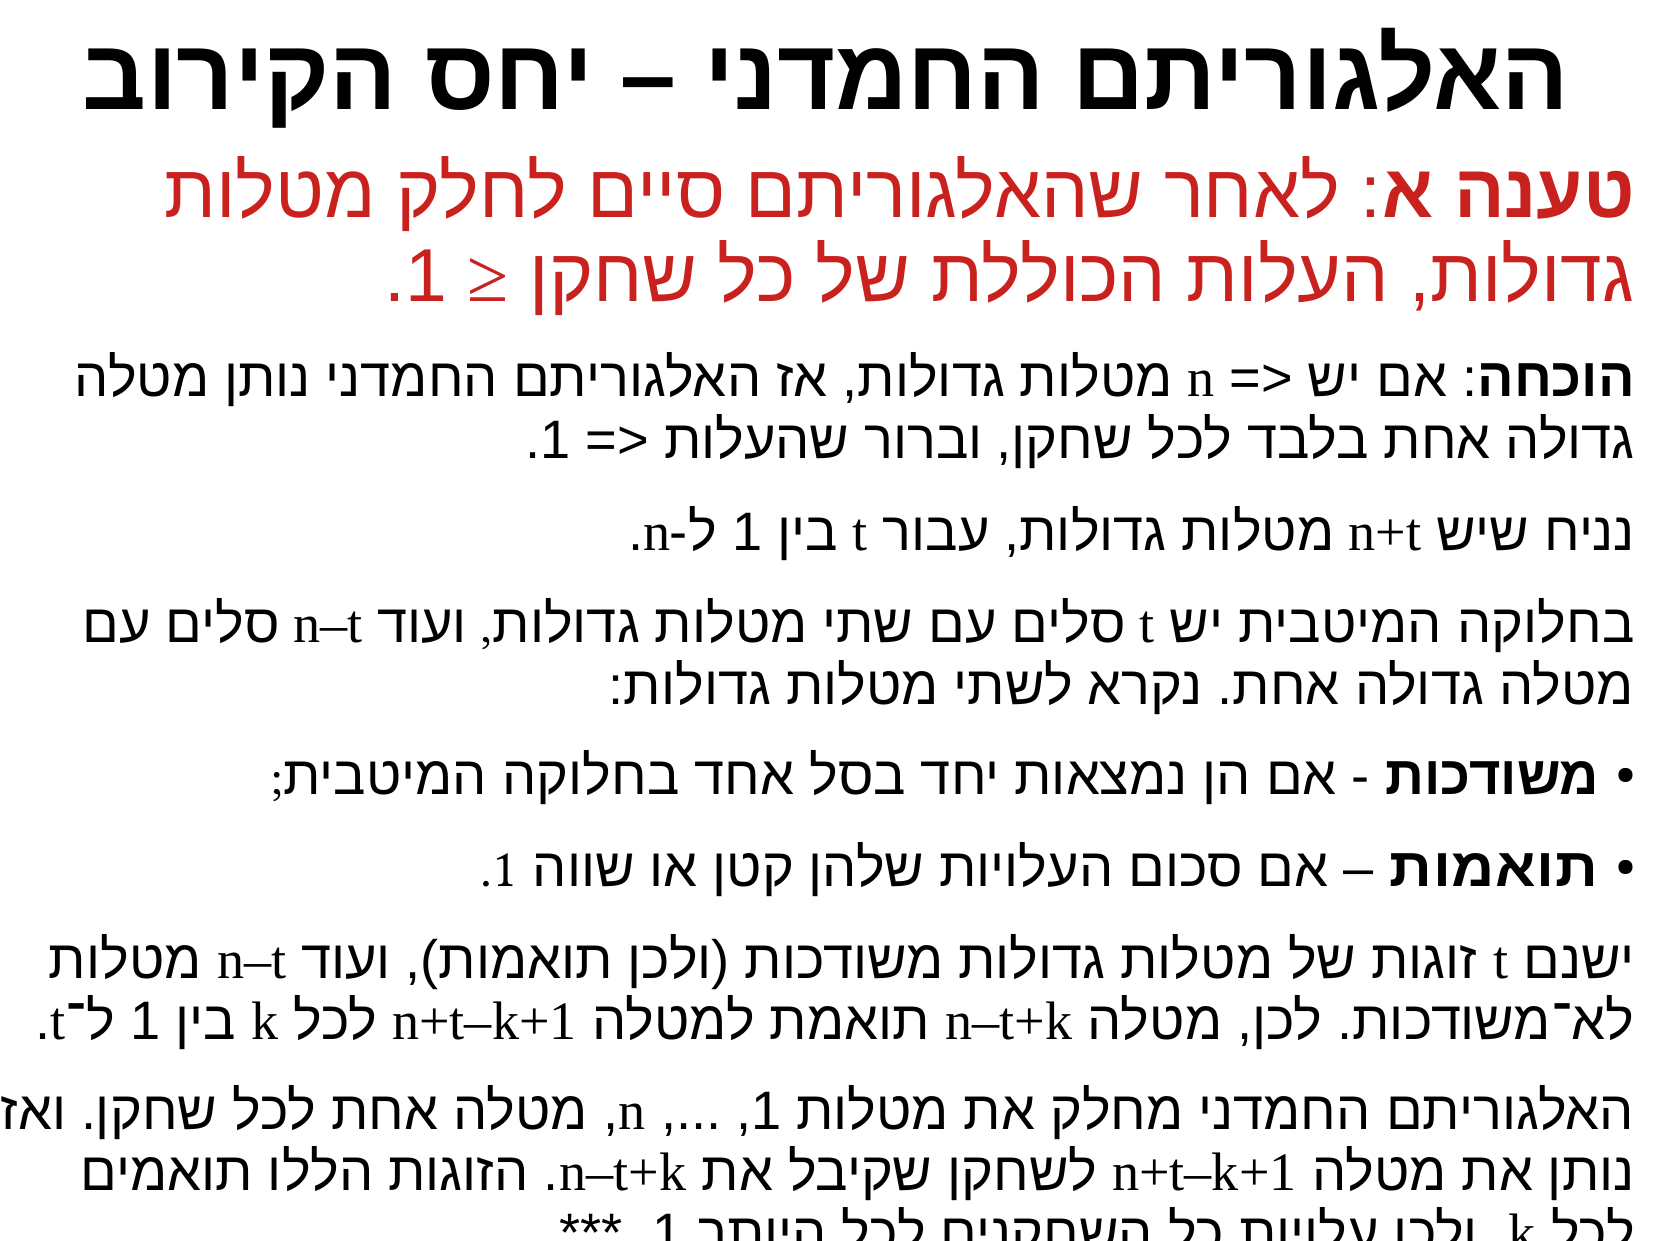

# האלגוריתם החמדני – יחס הקירוב
טענה א: לאחר שהאלגוריתם סיים לחלק מטלות גדולות, העלות הכוללת של כל שחקן ≤ 1.
הוכחה: אם יש <= n מטלות גדולות, אז האלגוריתם החמדני נותן מטלה גדולה אחת בלבד לכל שחקן, וברור שהעלות <= 1.
נניח שיש n+t מטלות גדולות, עבור t בין 1 ל-n.
בחלוקה המיטבית יש t סלים עם שתי מטלות גדולות, ועוד n–t סלים עם מטלה גדולה אחת. נקרא לשתי מטלות גדולות:
משודכות - אם הן נמצאות יחד בסל אחד בחלוקה המיטבית;
תואמות – אם סכום העלויות שלהן קטן או שווה 1.
ישנם t זוגות של מטלות גדולות משודכות (ולכן תואמות), ועוד n–t מטלות לא־משודכות. לכן, מטלה n–t+k תואמת למטלה n+t–k+1 לכל k בין 1 ל־t.
האלגוריתם החמדני מחלק את מטלות 1, ..., n, מטלה אחת לכל שחקן. ואז נותן את מטלה n+t–k+1 לשחקן שקיבל את n–t+k. הזוגות הללו תואמים לכל k, ולכן עלויות כל השחקנים לכל היותר 1. ***